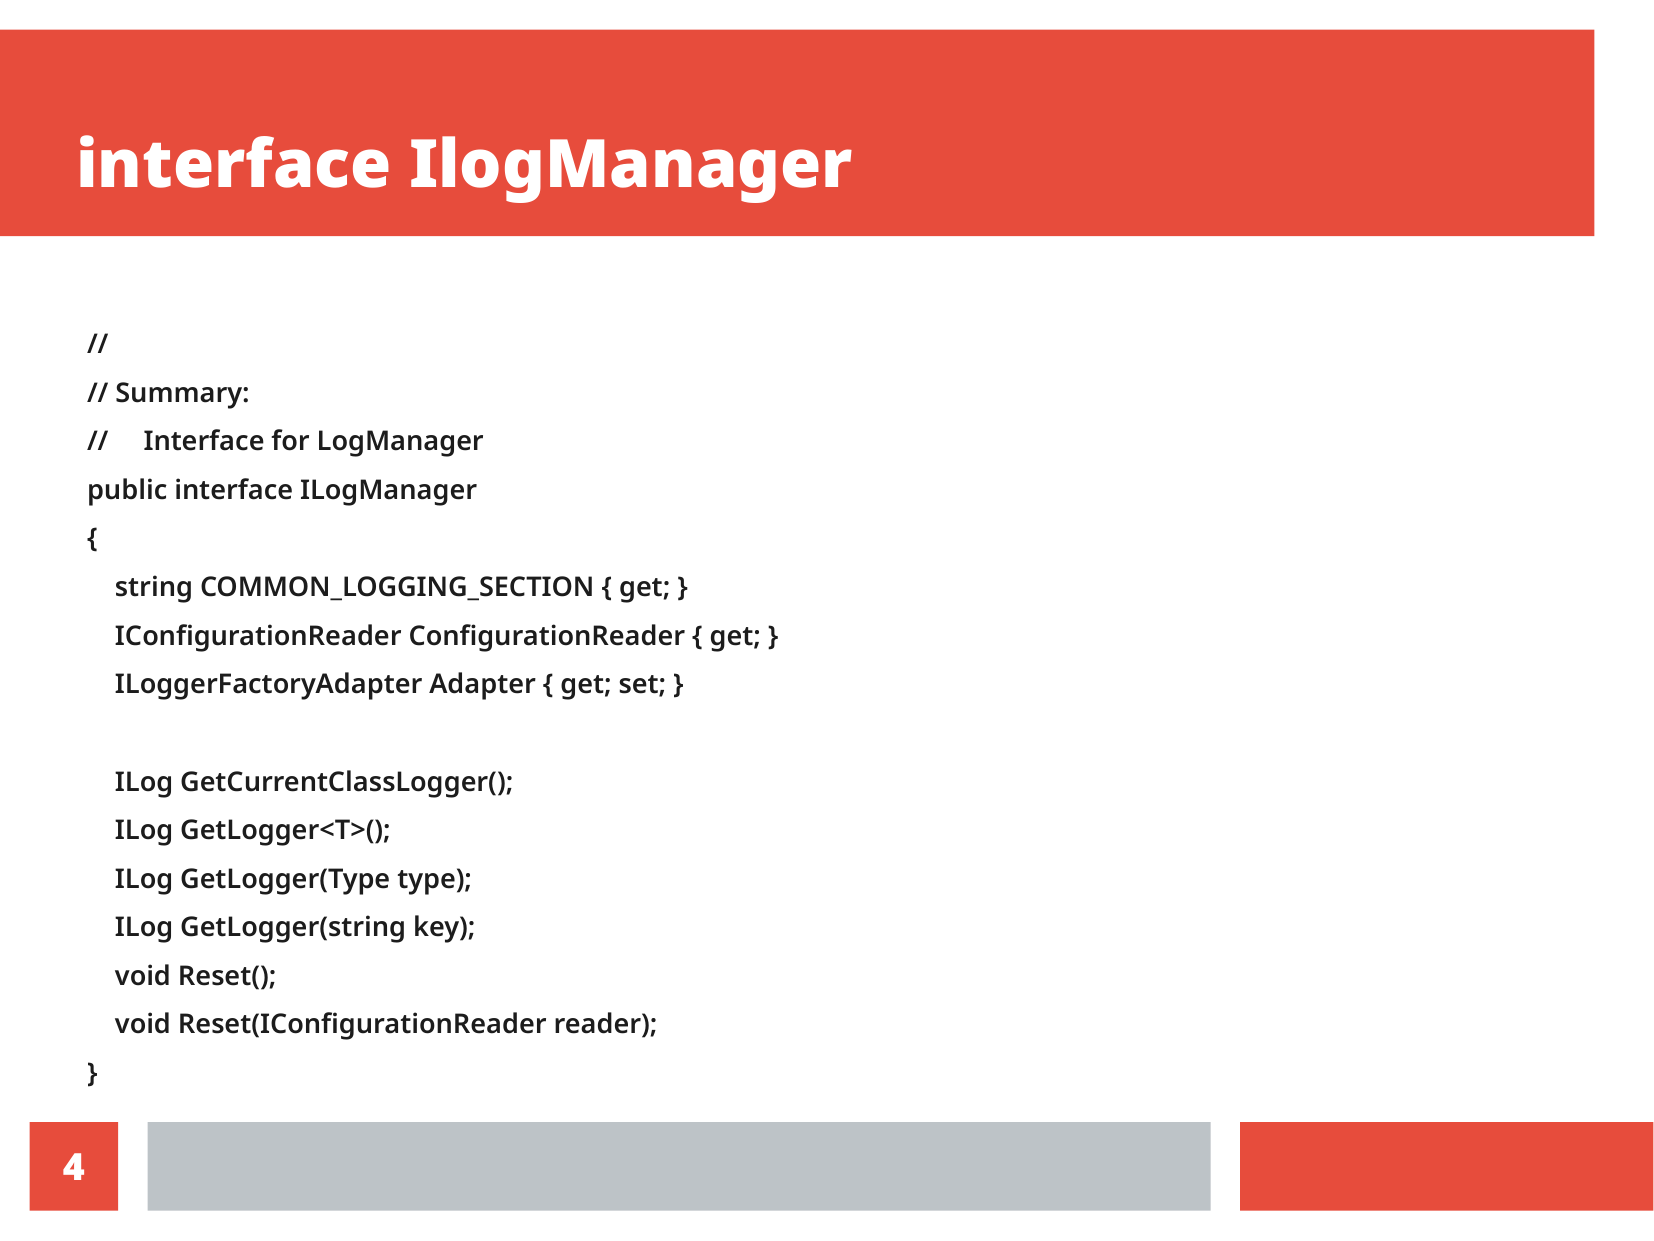

# interface IlogManager
 //
 // Summary:
 // Interface for LogManager
 public interface ILogManager
 {
 string COMMON_LOGGING_SECTION { get; }
 IConfigurationReader ConfigurationReader { get; }
 ILoggerFactoryAdapter Adapter { get; set; }
 ILog GetCurrentClassLogger();
 ILog GetLogger<T>();
 ILog GetLogger(Type type);
 ILog GetLogger(string key);
 void Reset();
 void Reset(IConfigurationReader reader);
 }
4